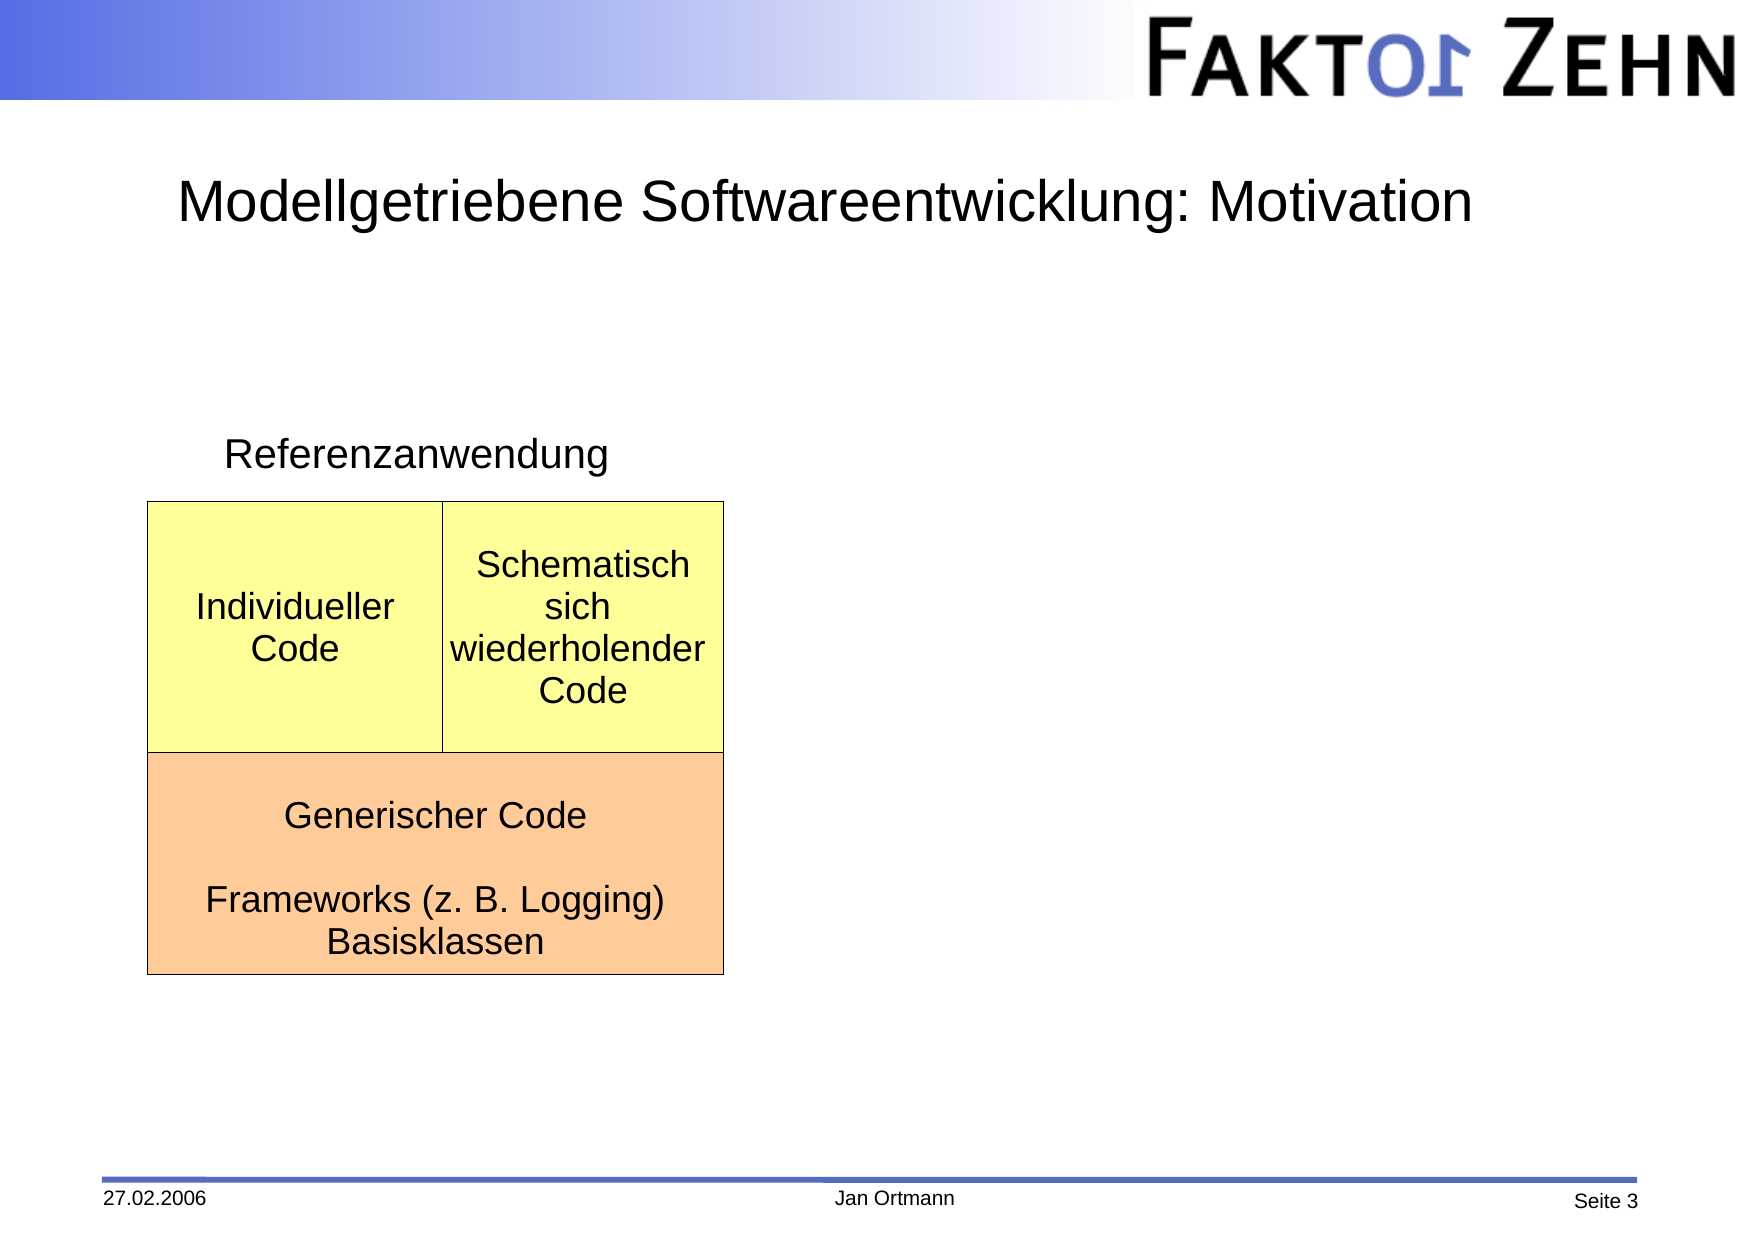

# Modellgetriebene Softwareentwicklung: Motivation
Referenzanwendung
Individueller
Code
Schematisch
sich
wiederholender
Code
Generischer Code
Frameworks (z. B. Logging)
Basisklassen